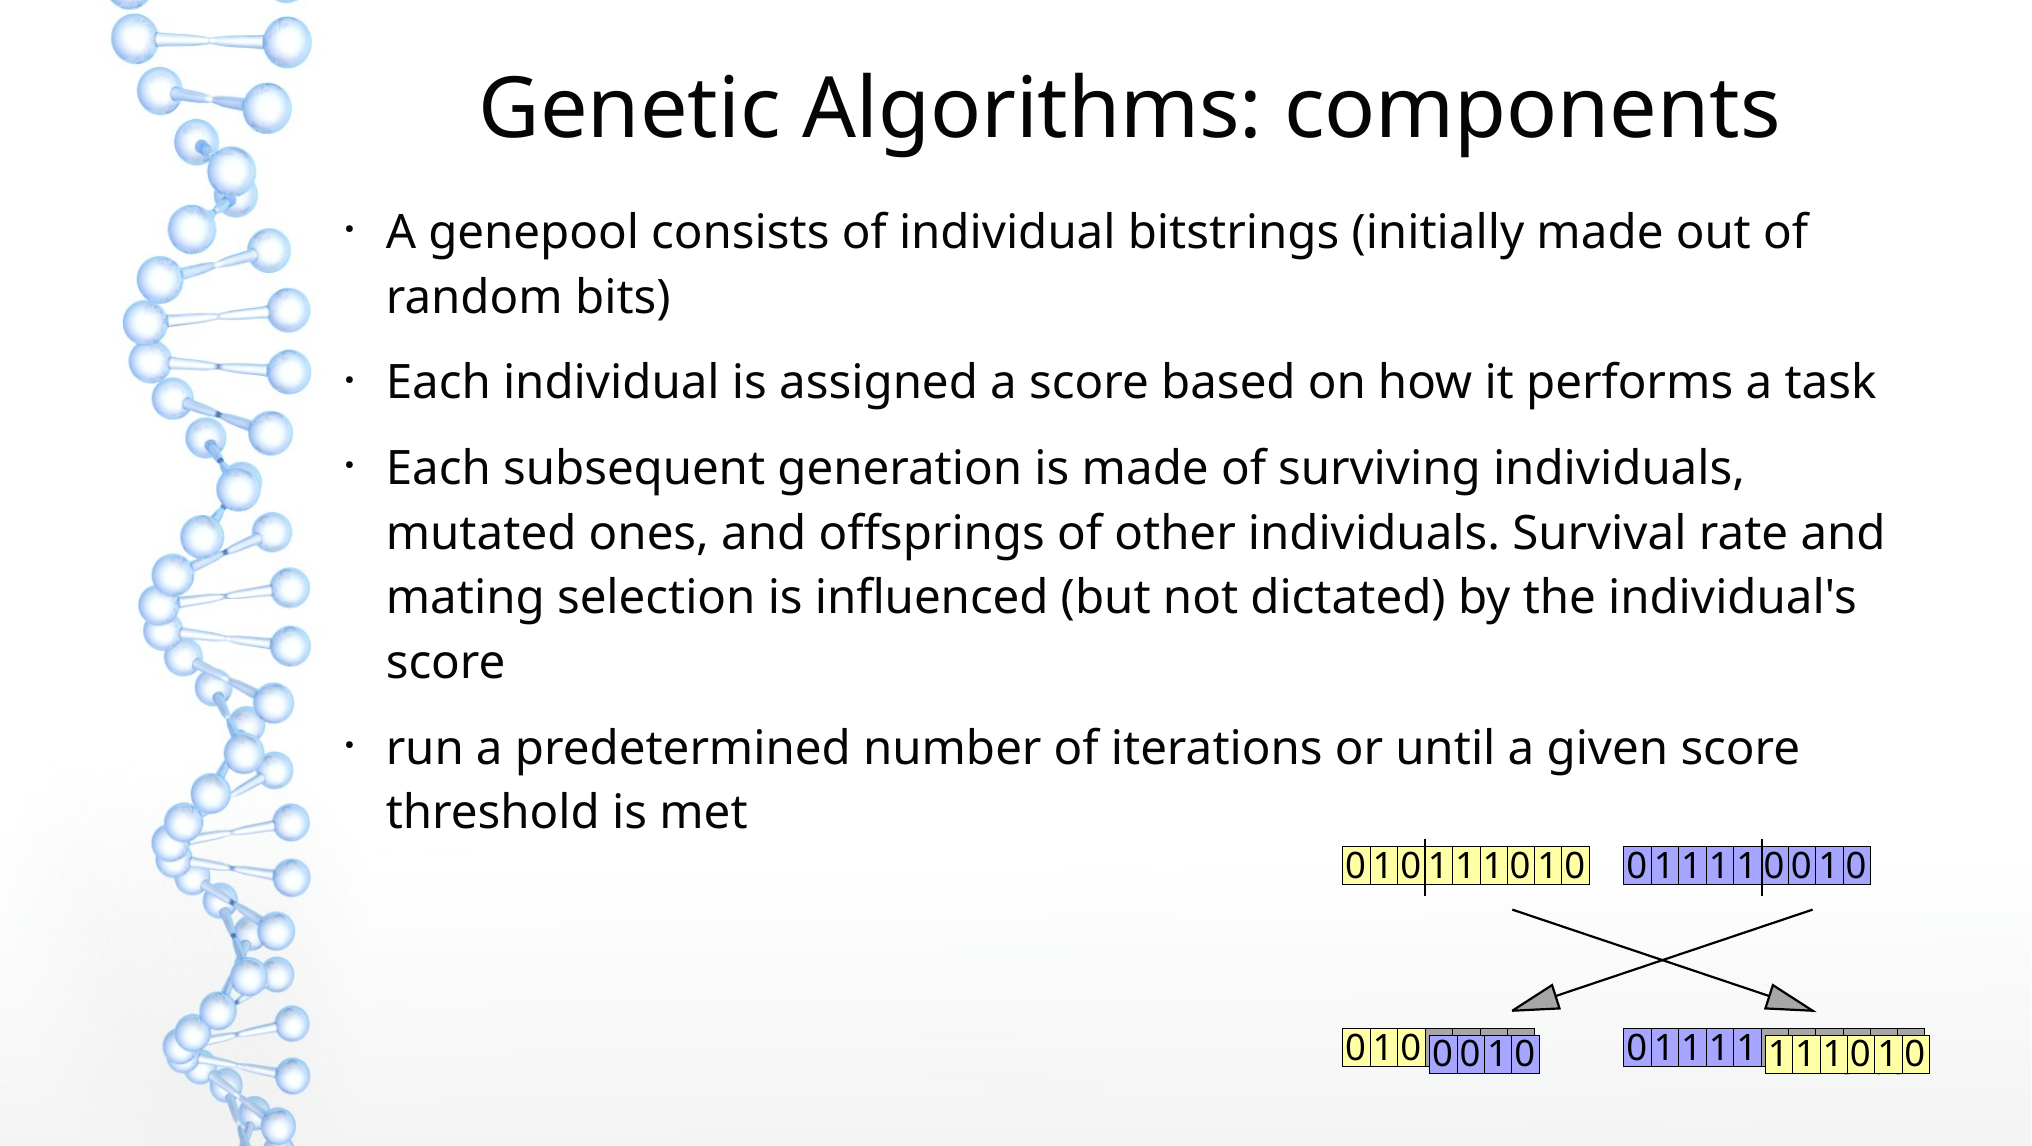

# Genetic Algorithms: components
A genepool consists of individual bitstrings (initially made out of random bits)
Each individual is assigned a score based on how it performs a task
Each subsequent generation is made of surviving individuals, mutated ones, and offsprings of other individuals. Survival rate and mating selection is influenced (but not dictated) by the individual's score
run a predetermined number of iterations or until a given score threshold is met
2